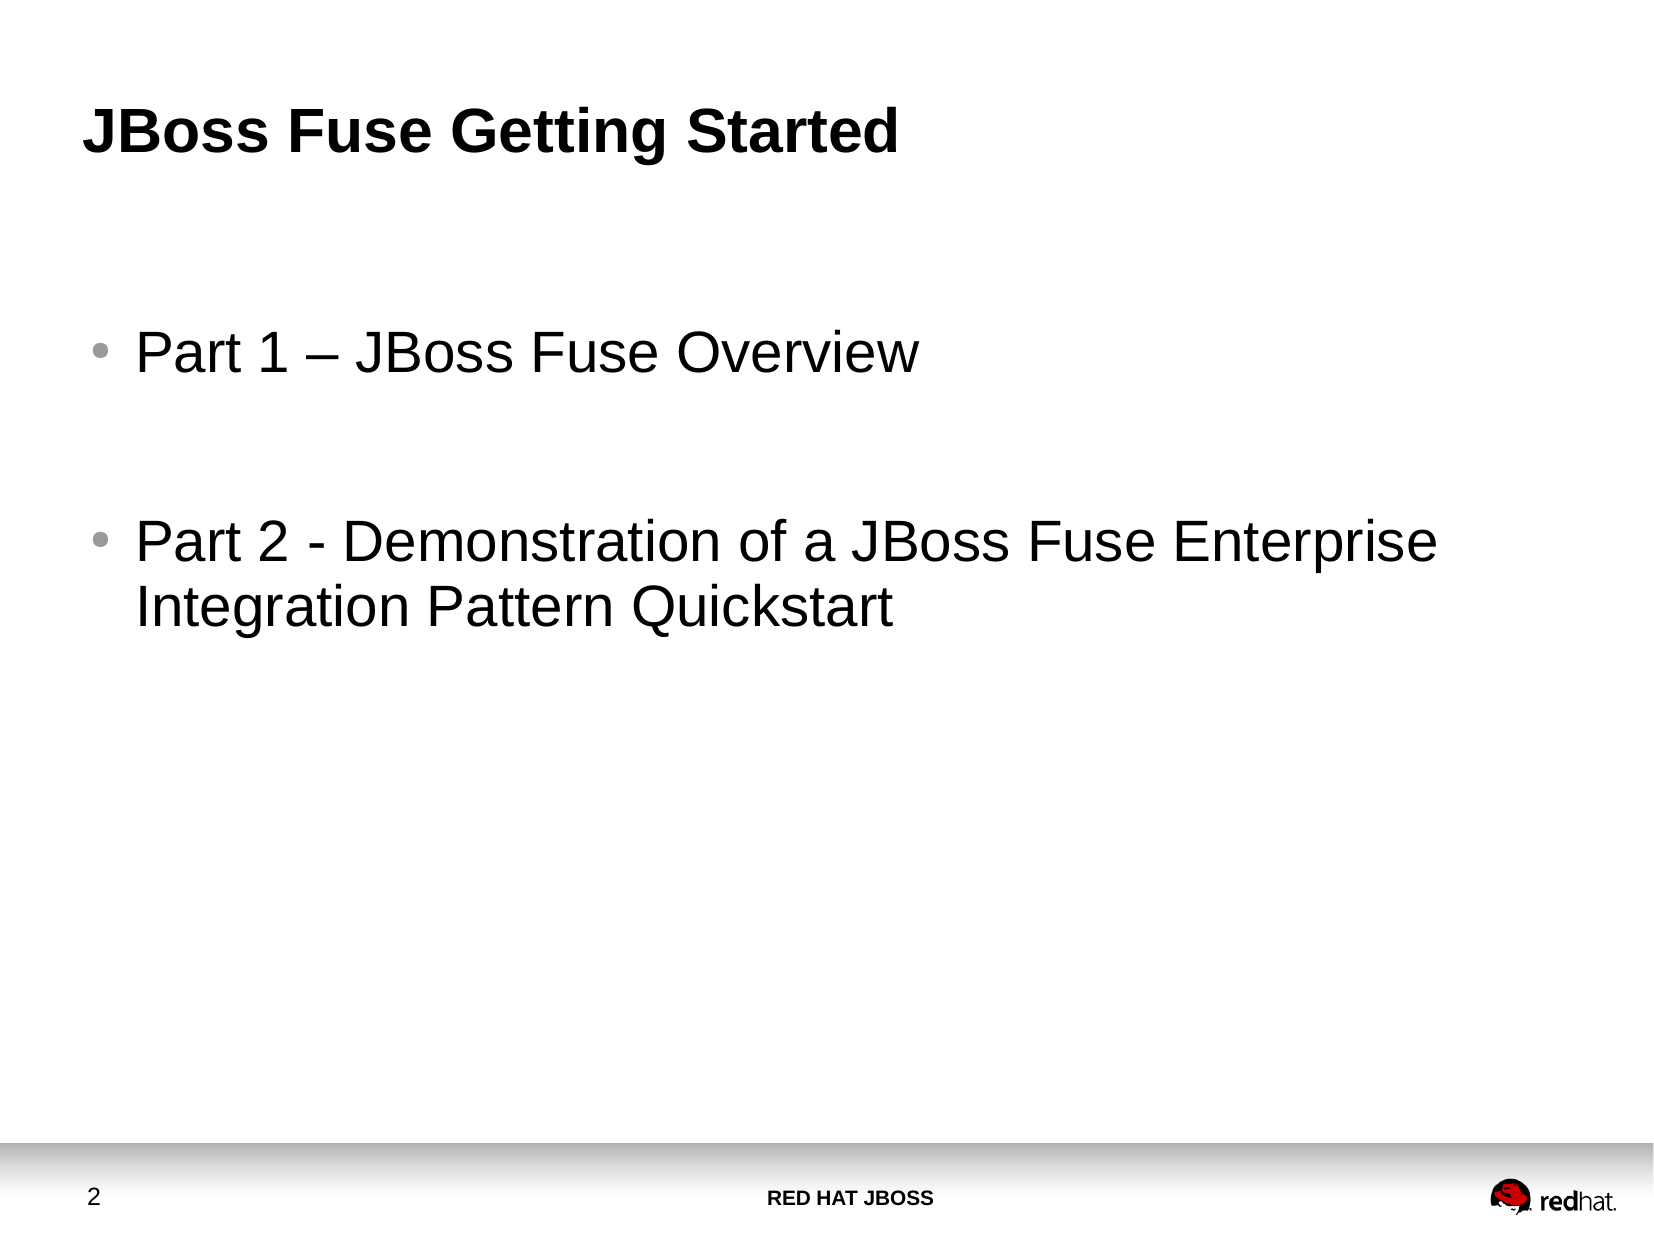

# JBoss Fuse Getting Started
Part 1 – JBoss Fuse Overview
Part 2 - Demonstration of a JBoss Fuse Enterprise Integration Pattern Quickstart